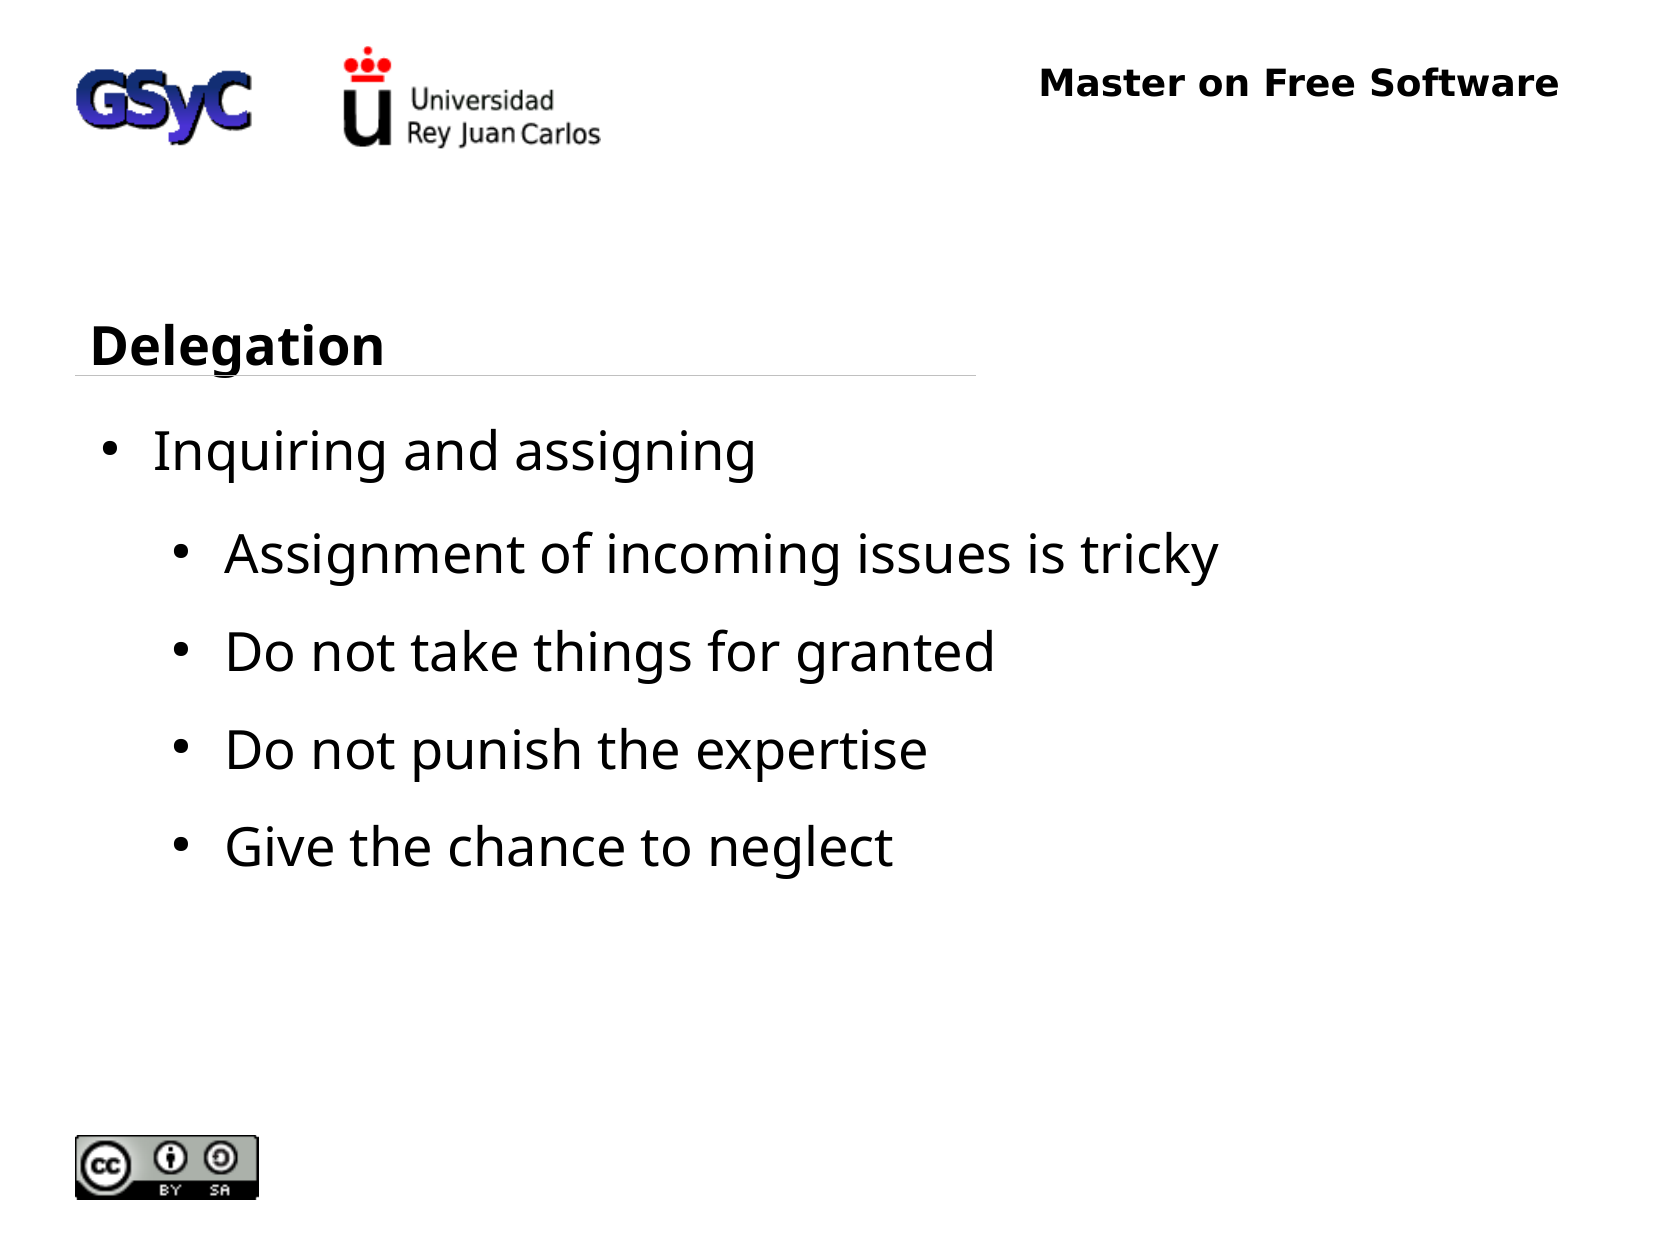

Delegation
# Inquiring and assigning
Assignment of incoming issues is tricky
Do not take things for granted
Do not punish the expertise
Give the chance to neglect